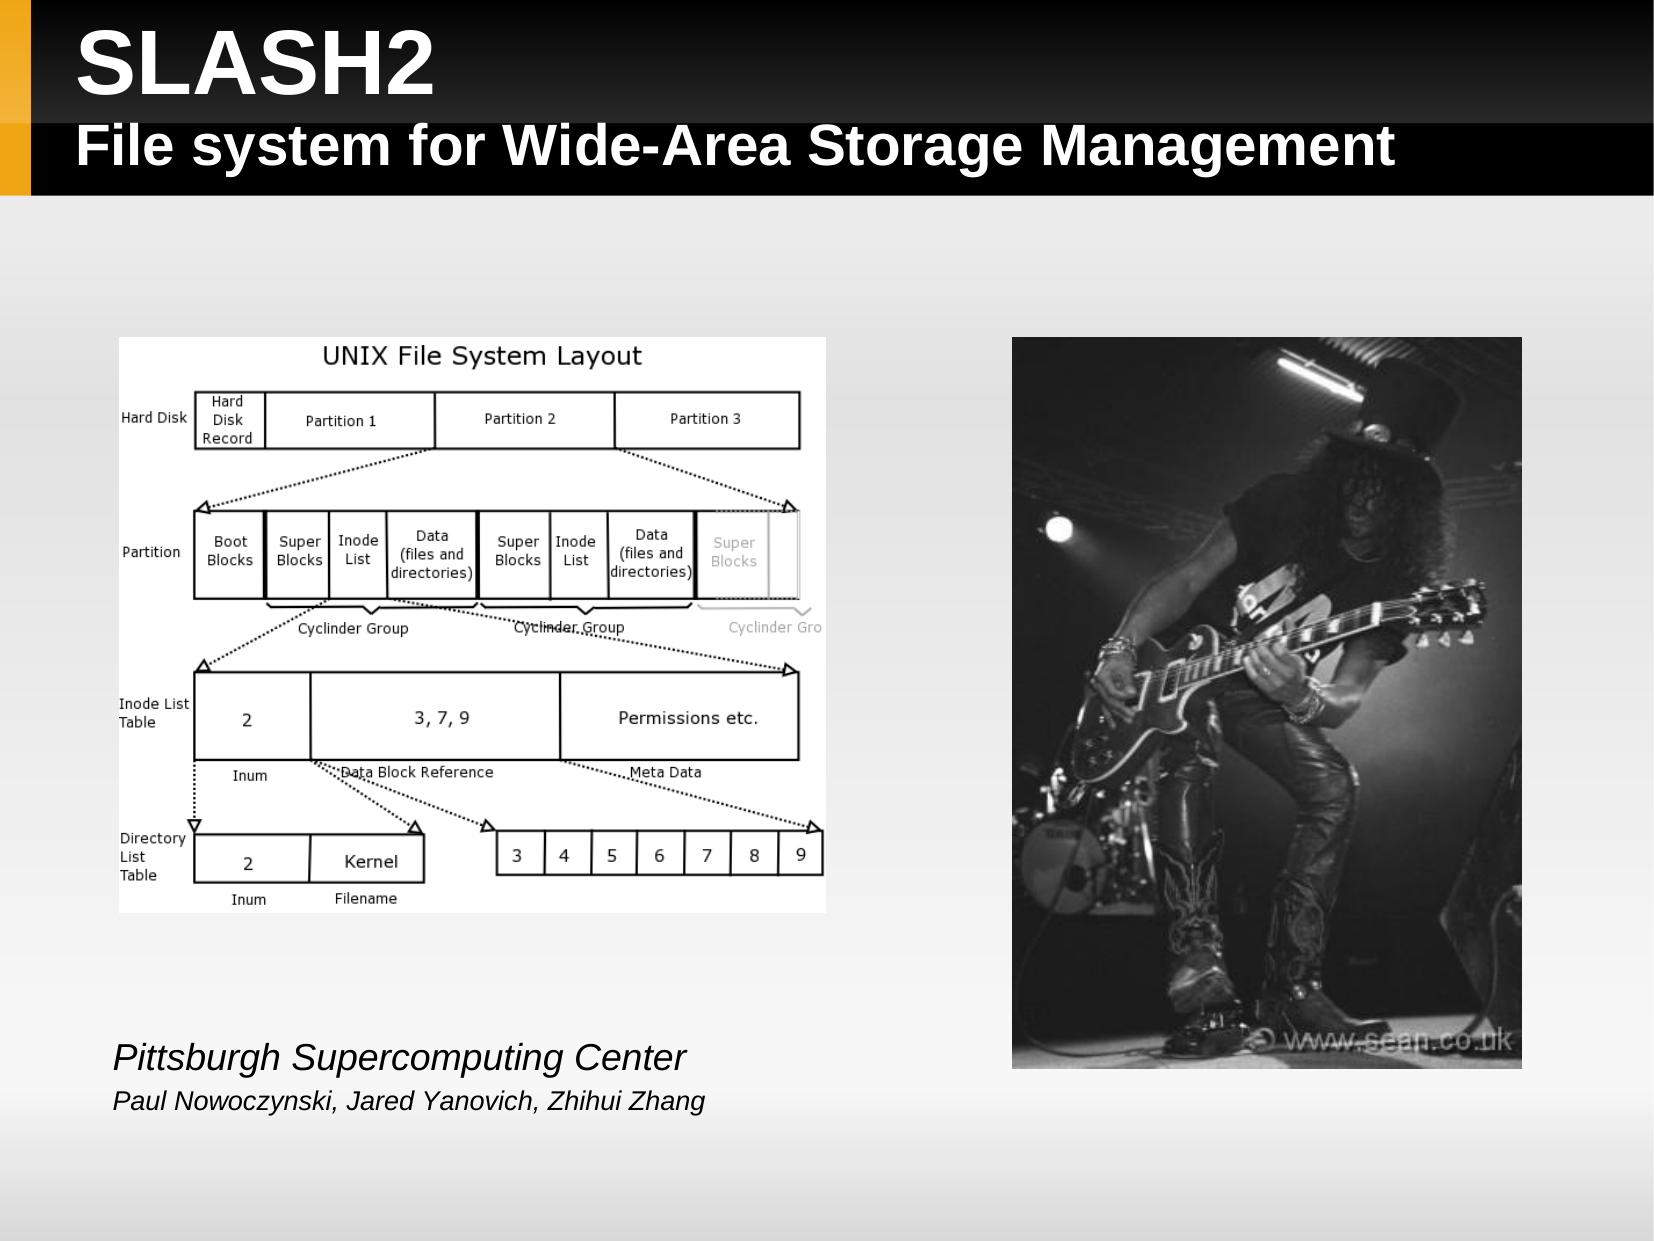

# SLASH2 File system for Wide-Area Storage Management
Pittsburgh Supercomputing Center
Paul Nowoczynski, Jared Yanovich, Zhihui Zhang